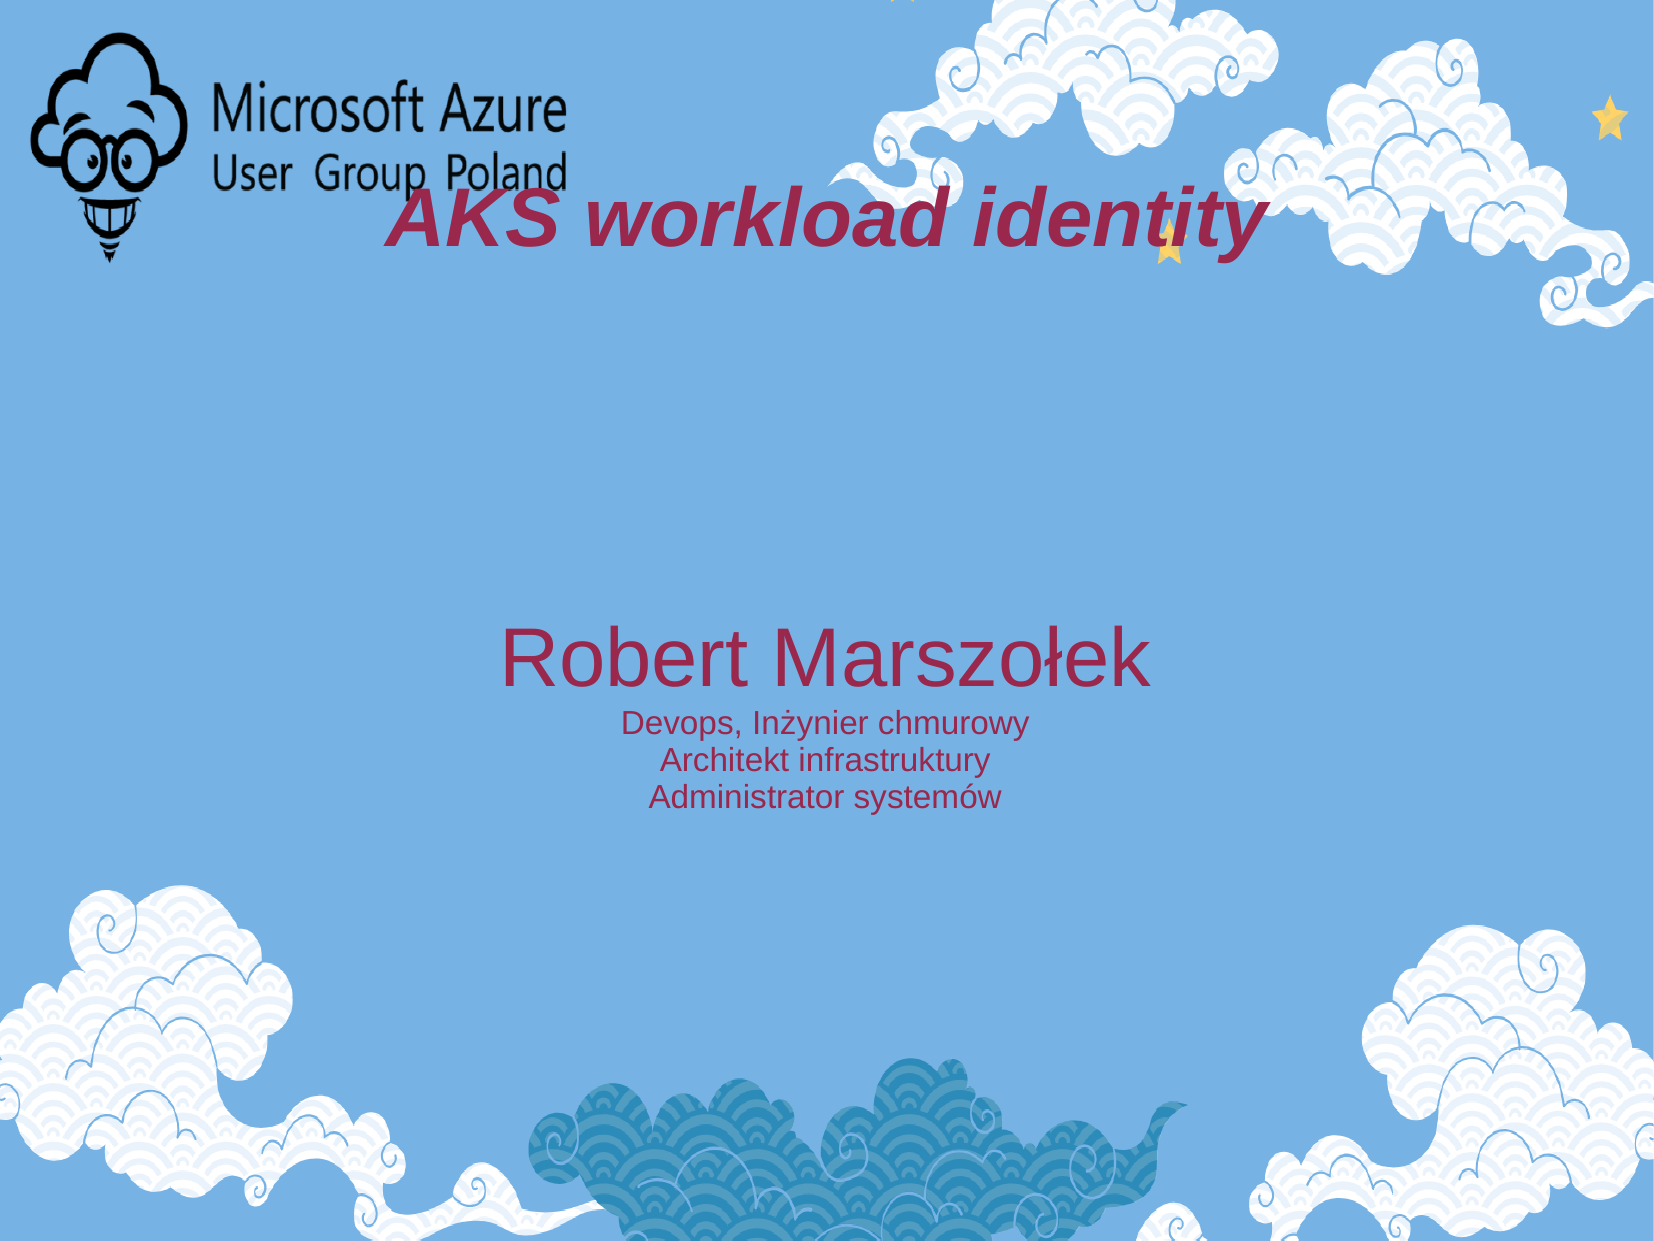

# AKS workload identity
Robert Marszołek
Devops, Inżynier chmurowy
Architekt infrastruktury
Administrator systemów